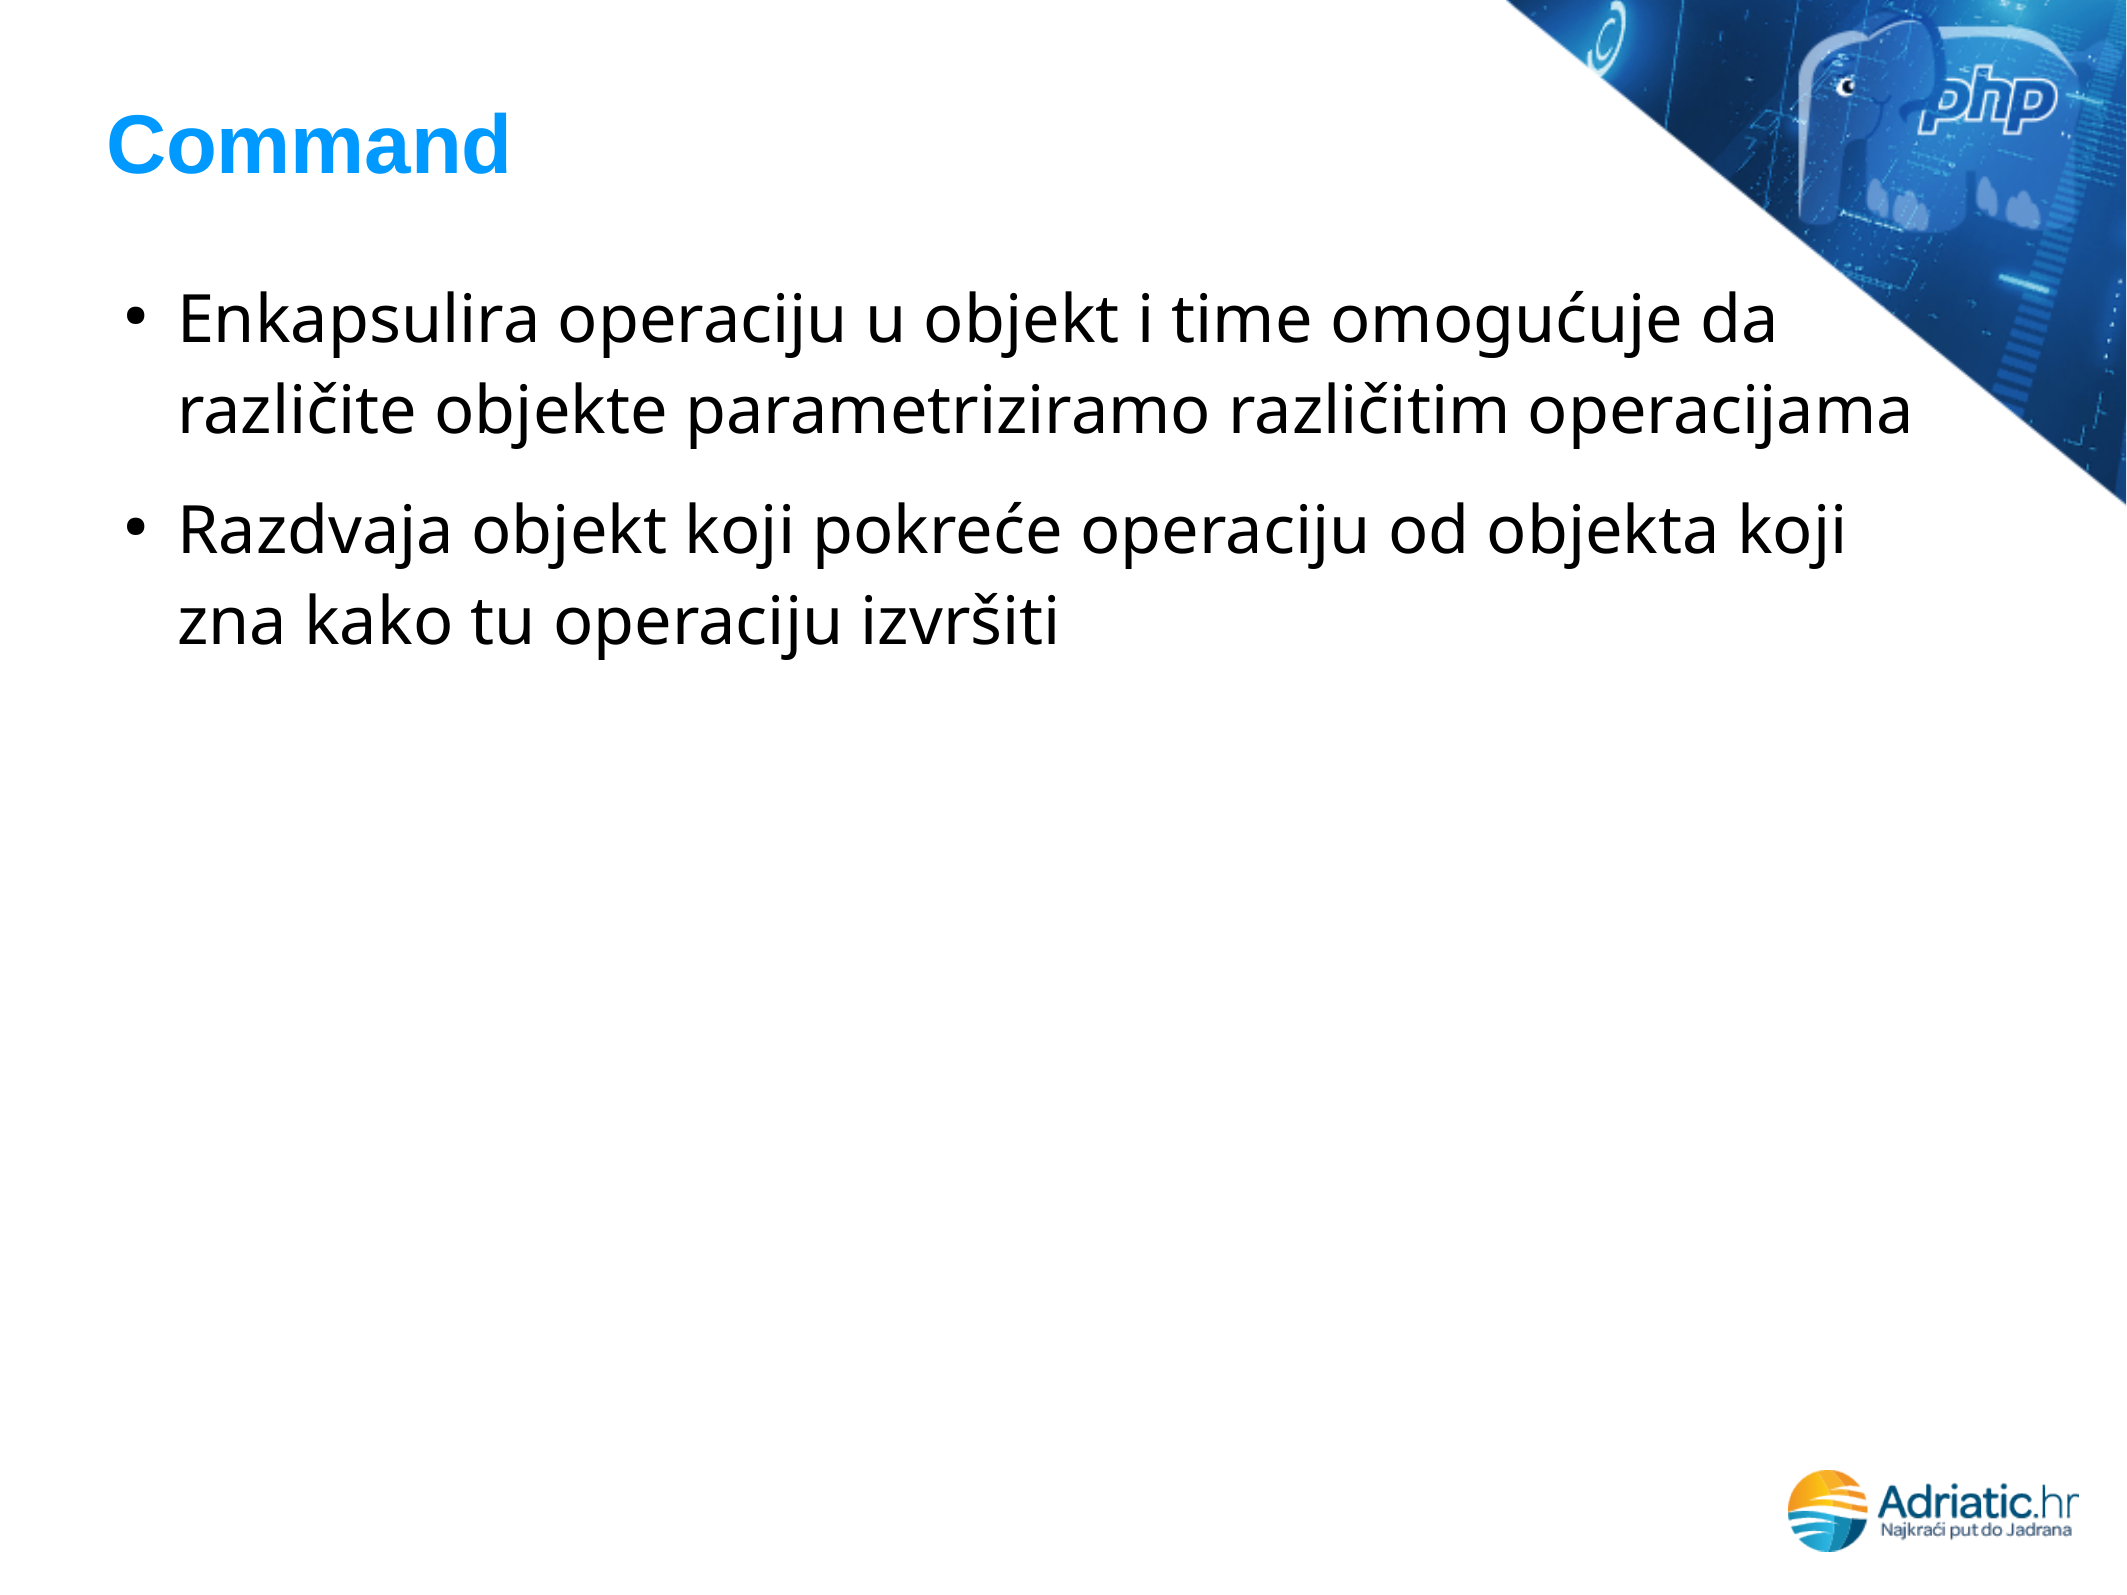

# Command
Enkapsulira operaciju u objekt i time omogućuje da različite objekte parametriziramo različitim operacijama
Razdvaja objekt koji pokreće operaciju od objekta koji zna kako tu operaciju izvršiti